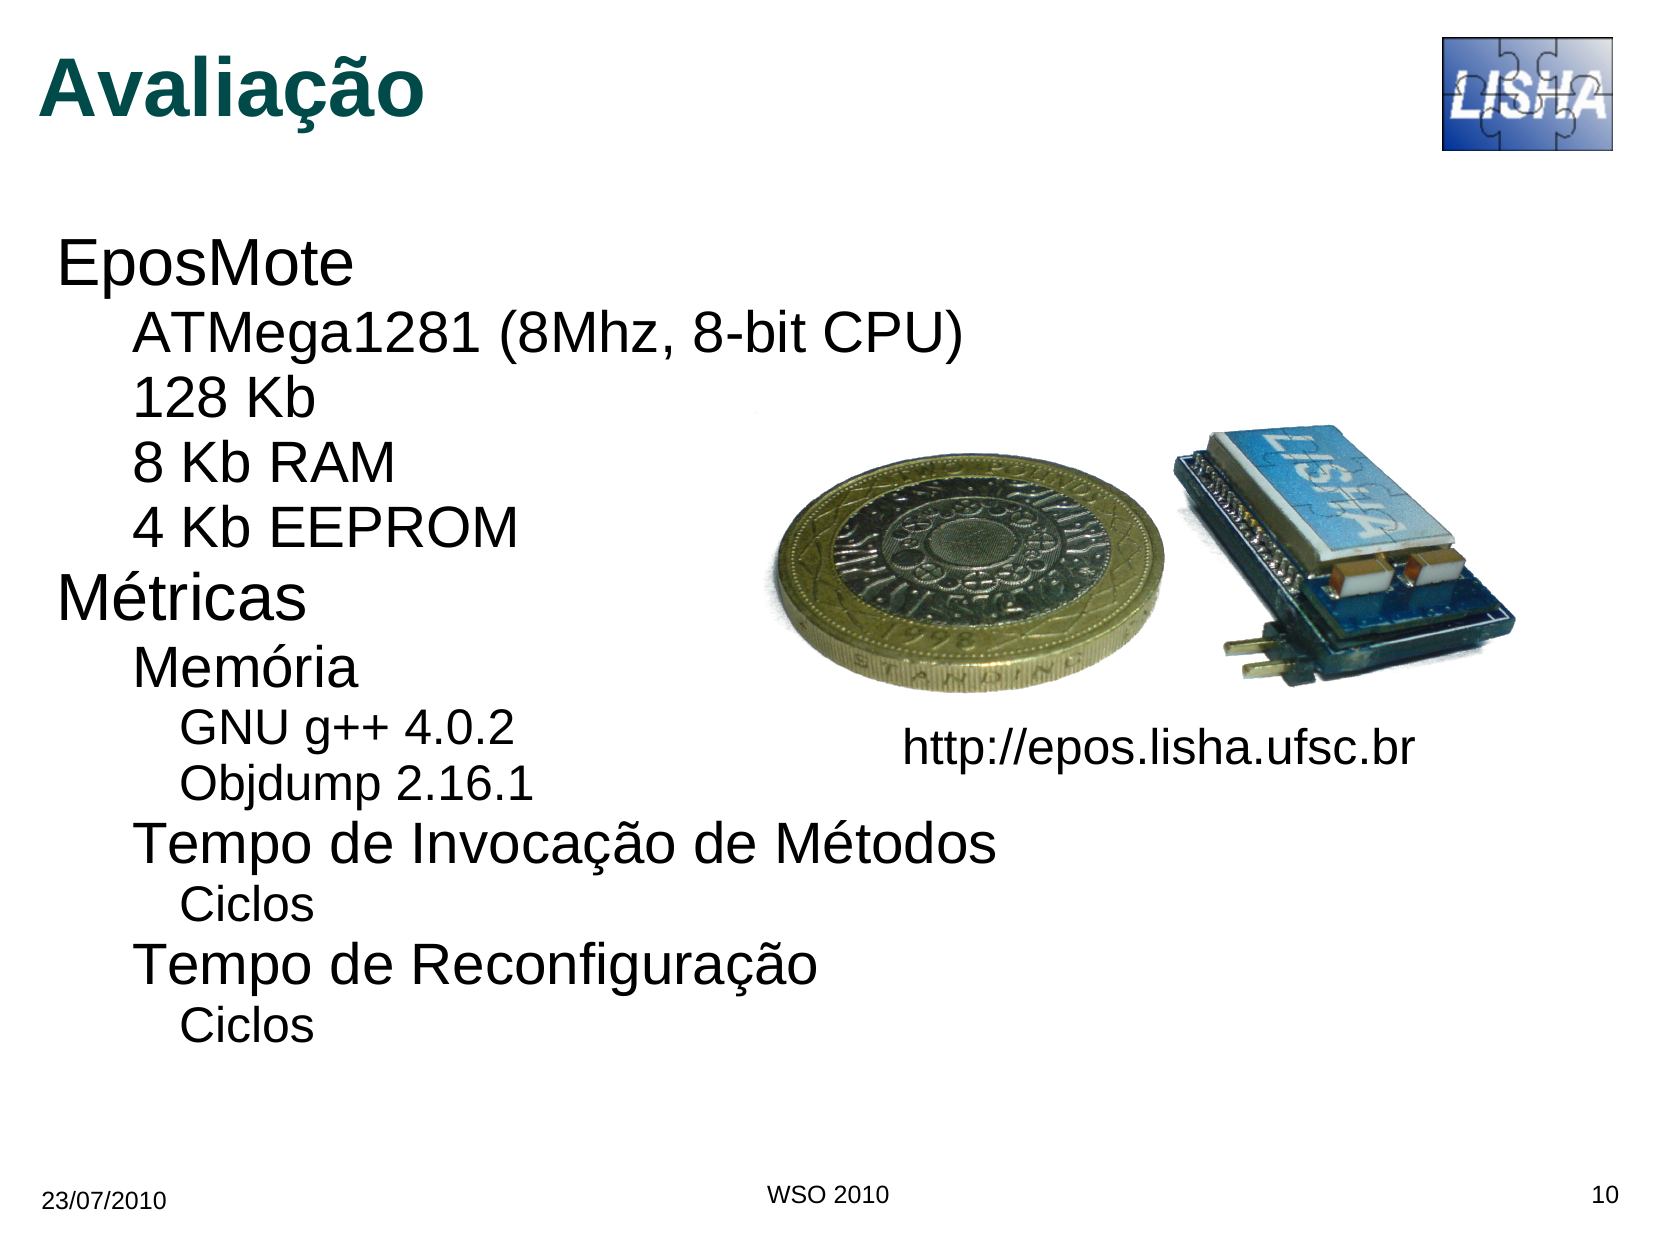

# Avaliação
 EposMote
ATMega1281 (8Mhz, 8-bit CPU)
128 Kb
8 Kb RAM
4 Kb EEPROM
 Métricas
Memória
GNU g++ 4.0.2
Objdump 2.16.1
Tempo de Invocação de Métodos
Ciclos
Tempo de Reconfiguração
Ciclos
http://epos.lisha.ufsc.br